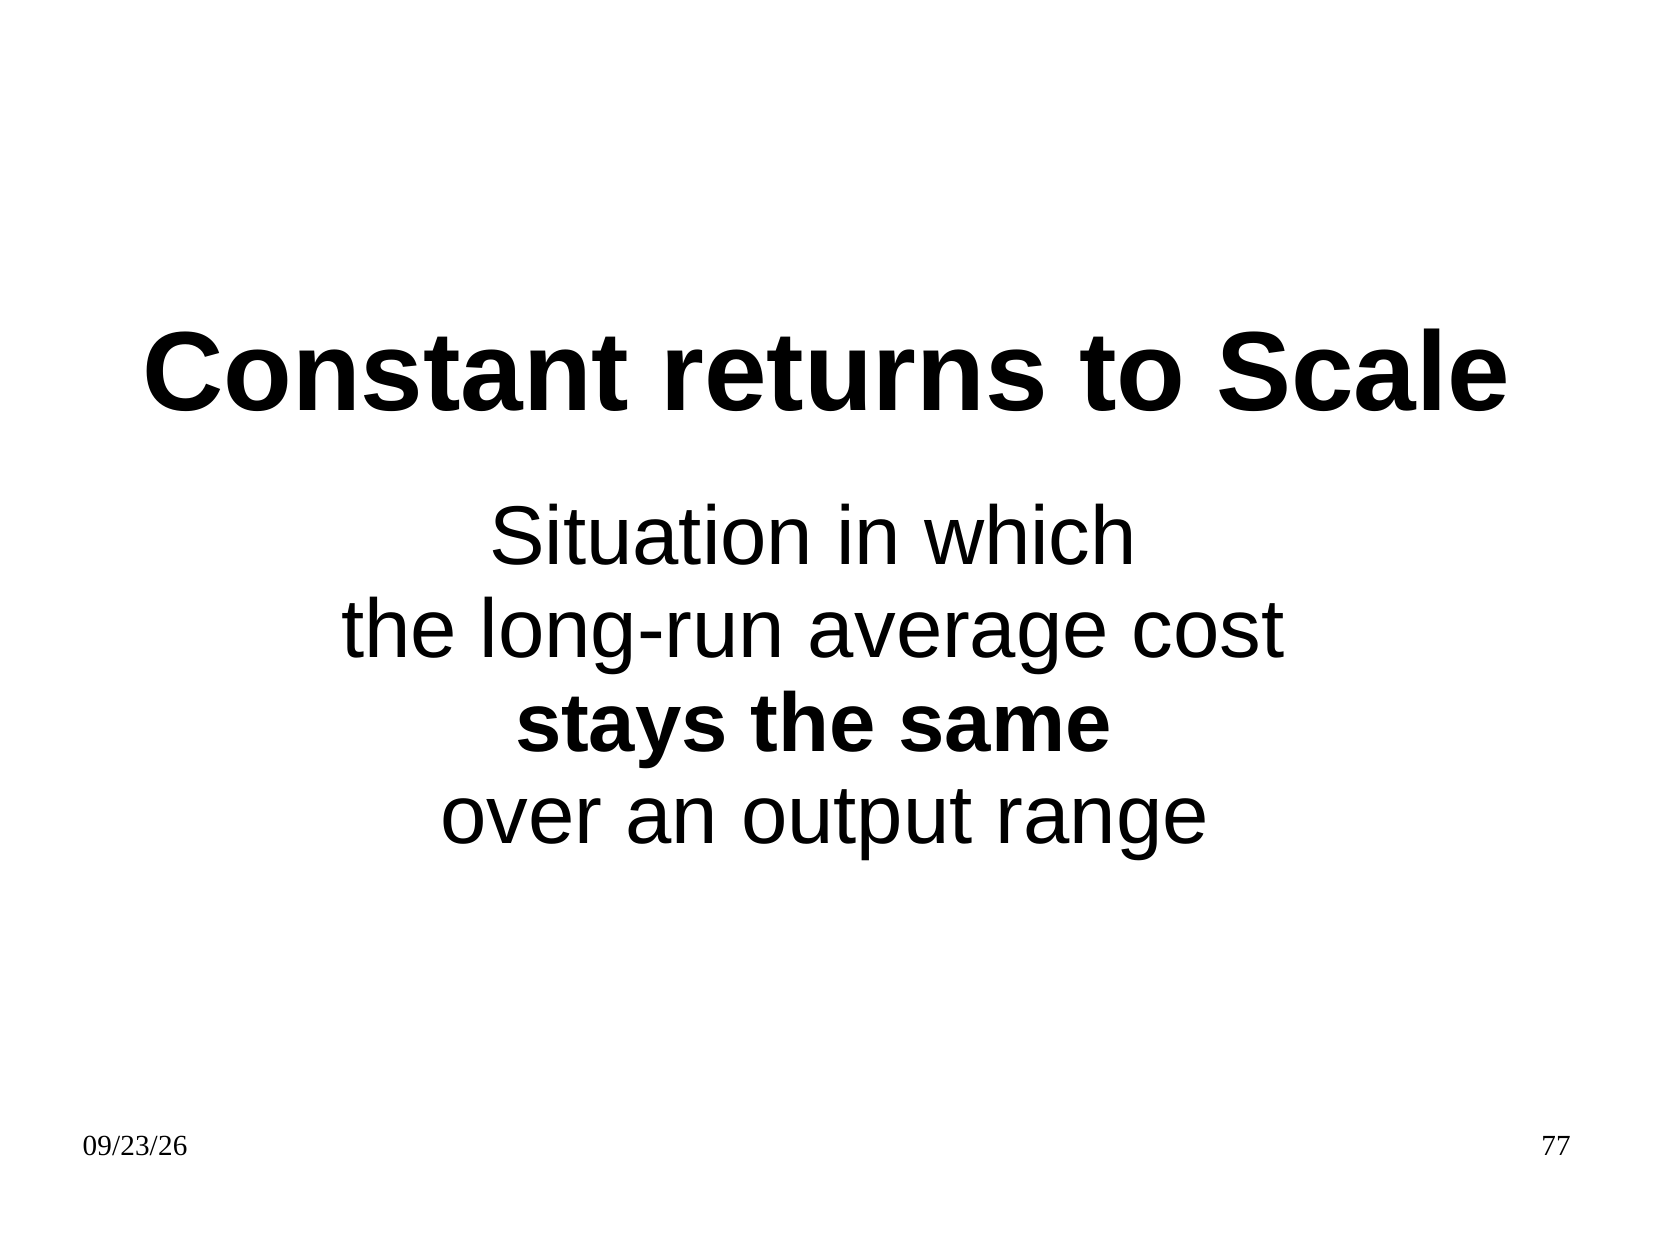

# Constant returns to Scale
Situation in which
the long-run average cost
stays the same
over an output range
77